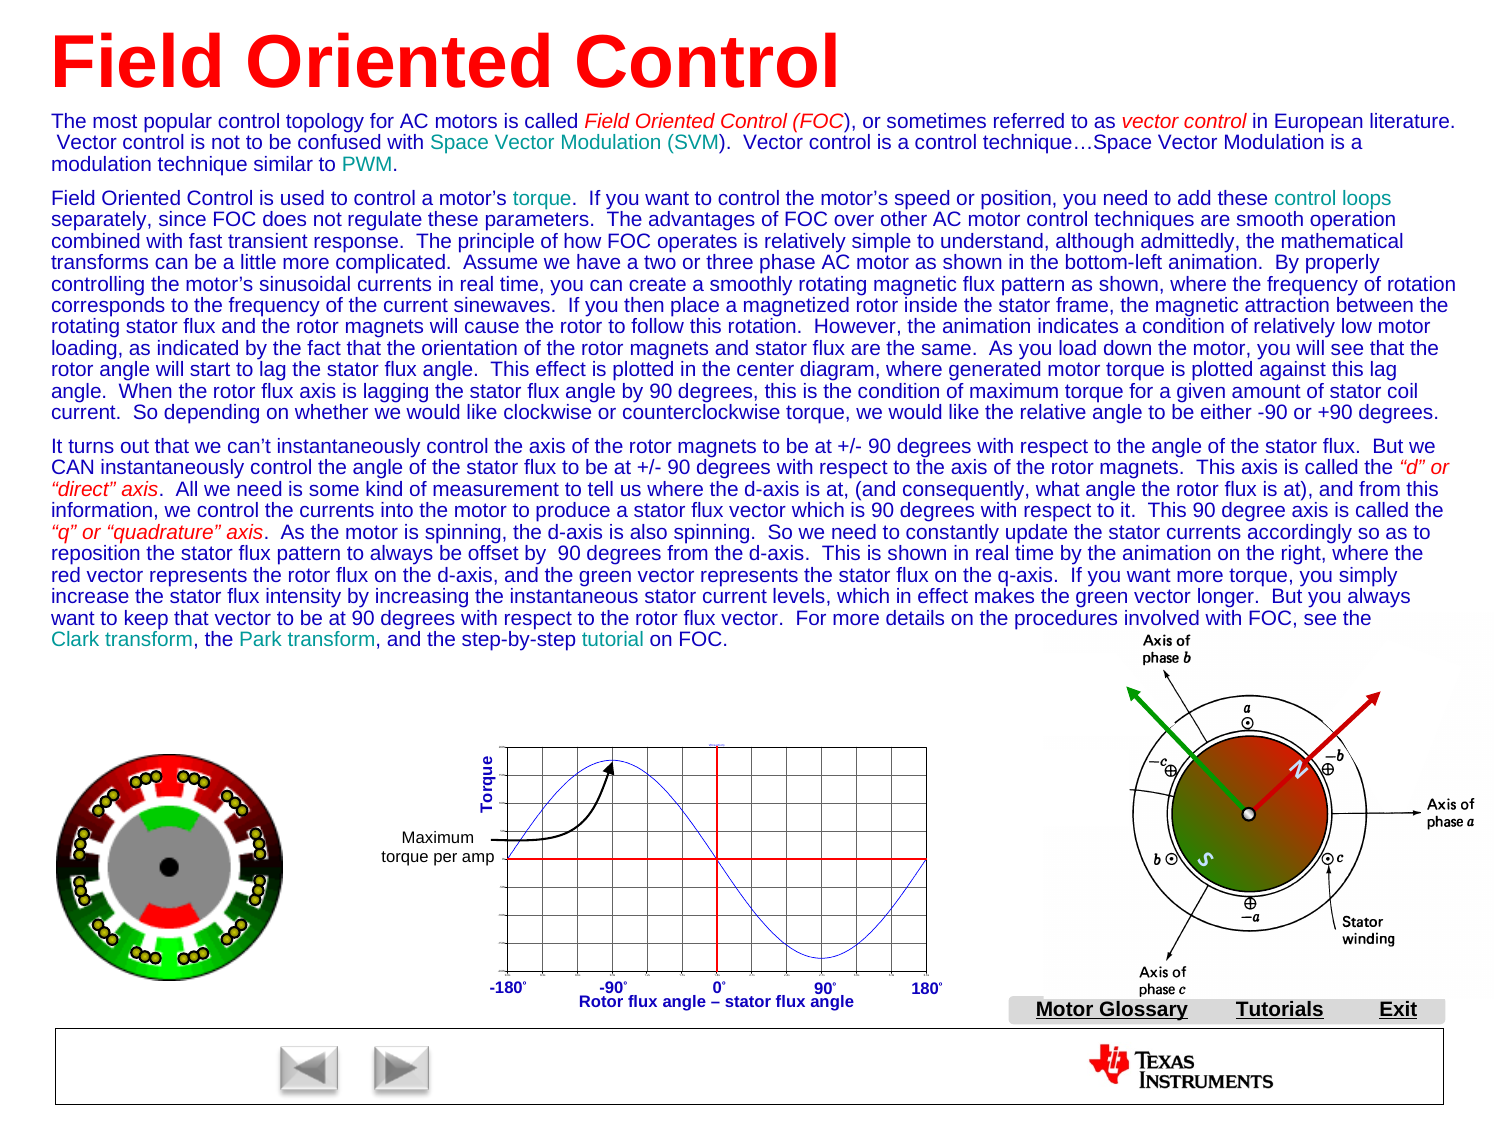

# Field Oriented Control
The most popular control topology for AC motors is called Field Oriented Control (FOC), or sometimes referred to as vector control in European literature. Vector control is not to be confused with Space Vector Modulation (SVM). Vector control is a control technique…Space Vector Modulation is a modulation technique similar to PWM.
Field Oriented Control is used to control a motor’s torque. If you want to control the motor’s speed or position, you need to add these control loops separately, since FOC does not regulate these parameters. The advantages of FOC over other AC motor control techniques are smooth operation combined with fast transient response. The principle of how FOC operates is relatively simple to understand, although admittedly, the mathematical transforms can be a little more complicated. Assume we have a two or three phase AC motor as shown in the bottom-left animation. By properly controlling the motor’s sinusoidal currents in real time, you can create a smoothly rotating magnetic flux pattern as shown, where the frequency of rotation corresponds to the frequency of the current sinewaves. If you then place a magnetized rotor inside the stator frame, the magnetic attraction between the rotating stator flux and the rotor magnets will cause the rotor to follow this rotation. However, the animation indicates a condition of relatively low motor loading, as indicated by the fact that the orientation of the rotor magnets and stator flux are the same. As you load down the motor, you will see that the rotor angle will start to lag the stator flux angle. This effect is plotted in the center diagram, where generated motor torque is plotted against this lag angle. When the rotor flux axis is lagging the stator flux angle by 90 degrees, this is the condition of maximum torque for a given amount of stator coil current. So depending on whether we would like clockwise or counterclockwise torque, we would like the relative angle to be either -90 or +90 degrees.
It turns out that we can’t instantaneously control the axis of the rotor magnets to be at +/- 90 degrees with respect to the angle of the stator flux. But we CAN instantaneously control the angle of the stator flux to be at +/- 90 degrees with respect to the axis of the rotor magnets. This axis is called the “d” or “direct” axis. All we need is some kind of measurement to tell us where the d-axis is at, (and consequently, what angle the rotor flux is at), and from this information, we control the currents into the motor to produce a stator flux vector which is 90 degrees with respect to it. This 90 degree axis is called the “q” or “quadrature” axis. As the motor is spinning, the d-axis is also spinning. So we need to constantly update the stator currents accordingly so as to reposition the stator flux pattern to always be offset by 90 degrees from the d-axis. This is shown in real time by the animation on the right, where the red vector represents the rotor flux on the d-axis, and the green vector represents the stator flux on the q-axis. If you want more torque, you simply increase the stator flux intensity by increasing the instantaneous stator current levels, which in effect makes the green vector longer. But you always want to keep that vector to be at 90 degrees with respect to the rotor flux vector. For more details on the procedures involved with FOC, see the Clark transform, the Park transform, and the step-by-step tutorial on FOC.
N
S
Torque
Maximum torque per amp
-180º
-90º
0º
90º
180º
Rotor flux angle – stator flux angle